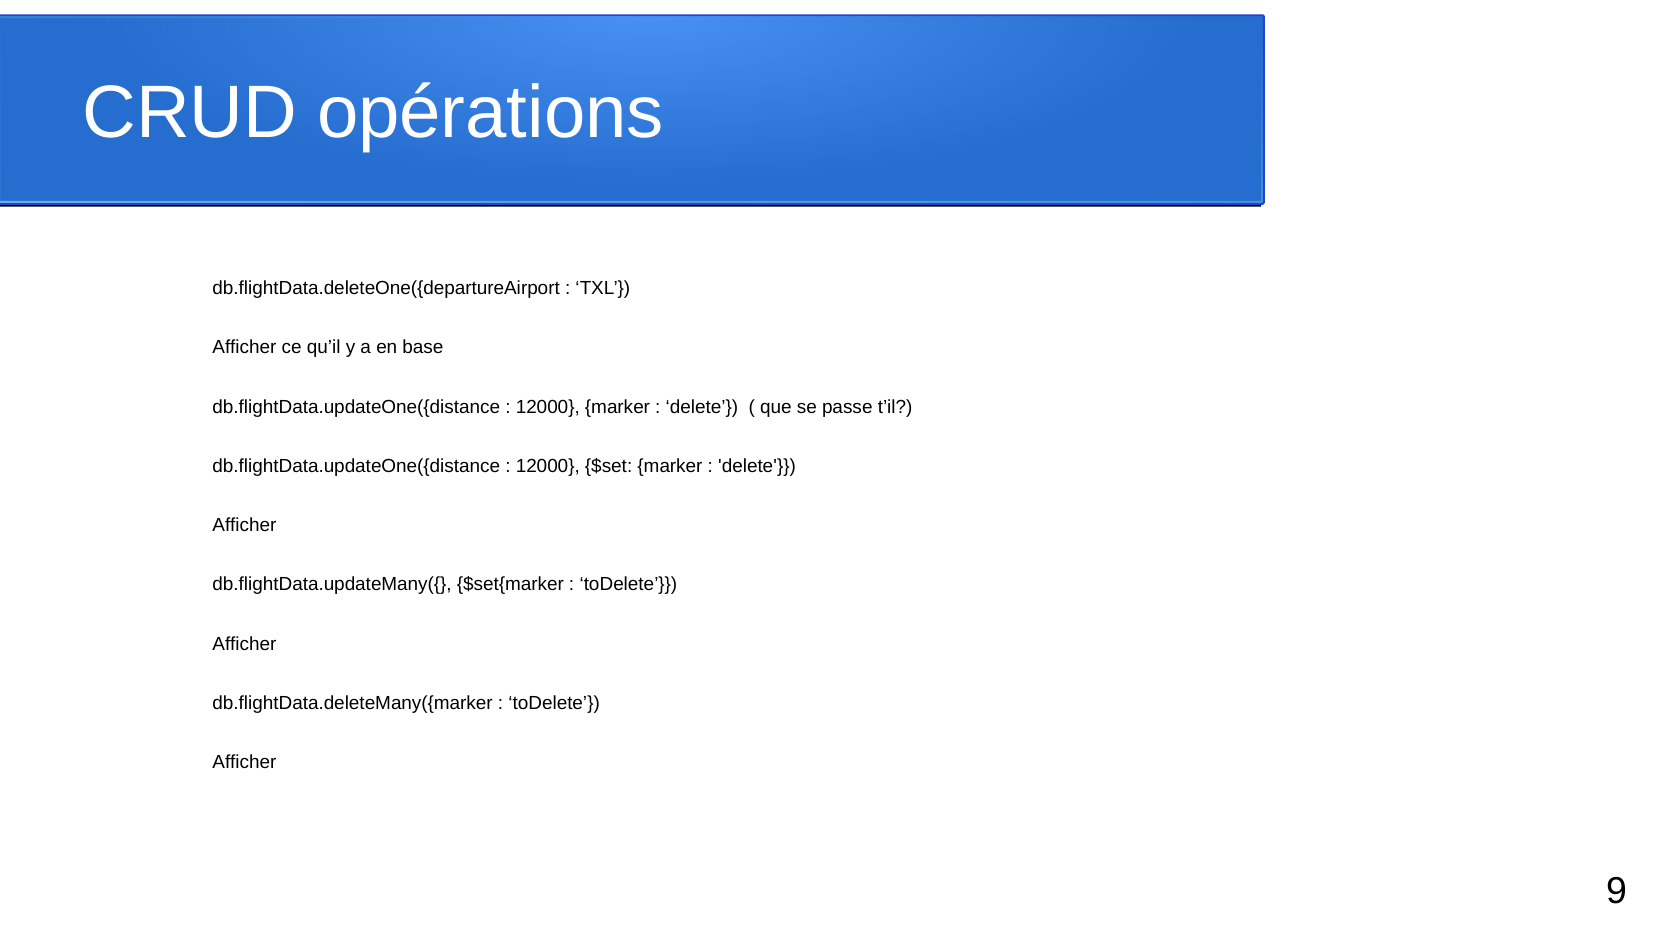

# CRUD opérations
db.flightData.deleteOne({departureAirport : ‘TXL’})
Afficher ce qu’il y a en base
db.flightData.updateOne({distance : 12000}, {marker : ‘delete’}) ( que se passe t’il?)
db.flightData.updateOne({distance : 12000}, {$set: {marker : 'delete'}})
Afficher
db.flightData.updateMany({}, {$set{marker : ‘toDelete’}})
Afficher
db.flightData.deleteMany({marker : ‘toDelete’})
Afficher
9